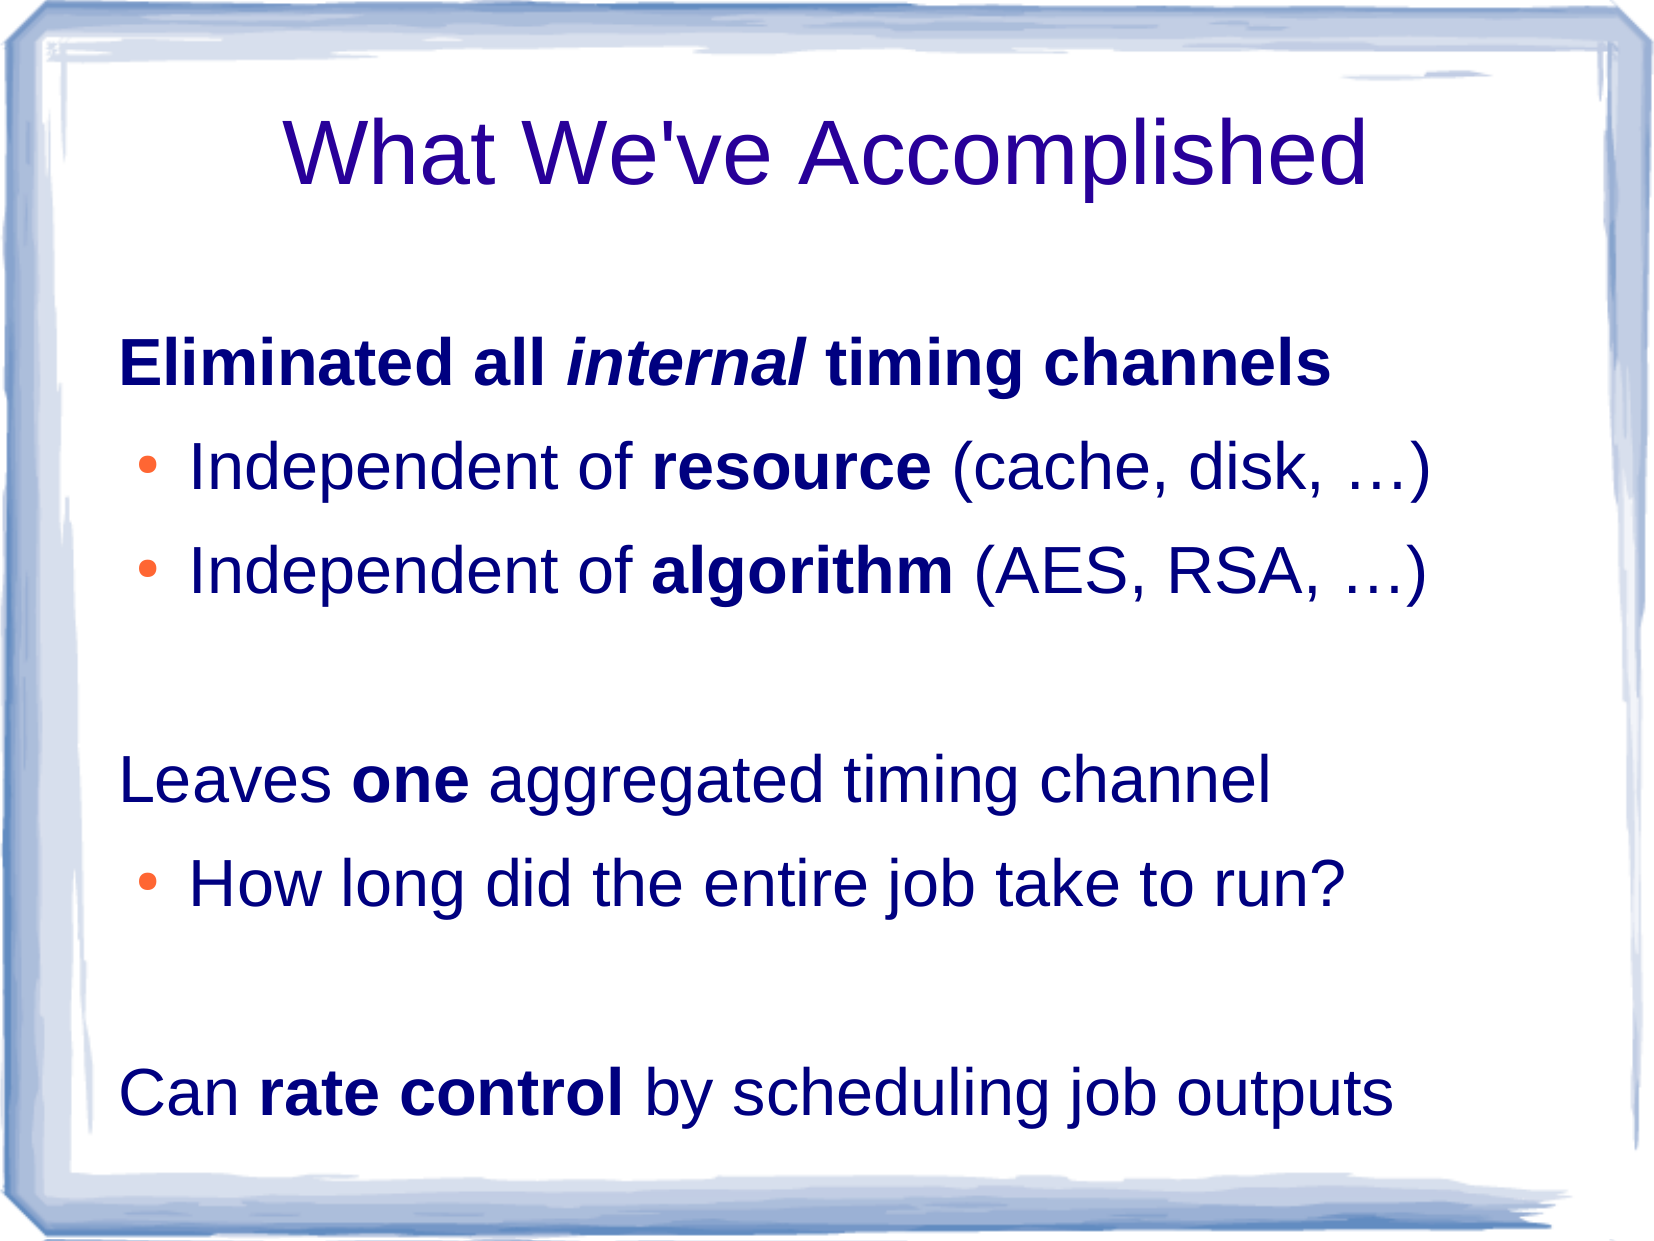

# What We've Accomplished
Eliminated all internal timing channels
Independent of resource (cache, disk, …)
Independent of algorithm (AES, RSA, …)
Leaves one aggregated timing channel
How long did the entire job take to run?
Can rate control by scheduling job outputs